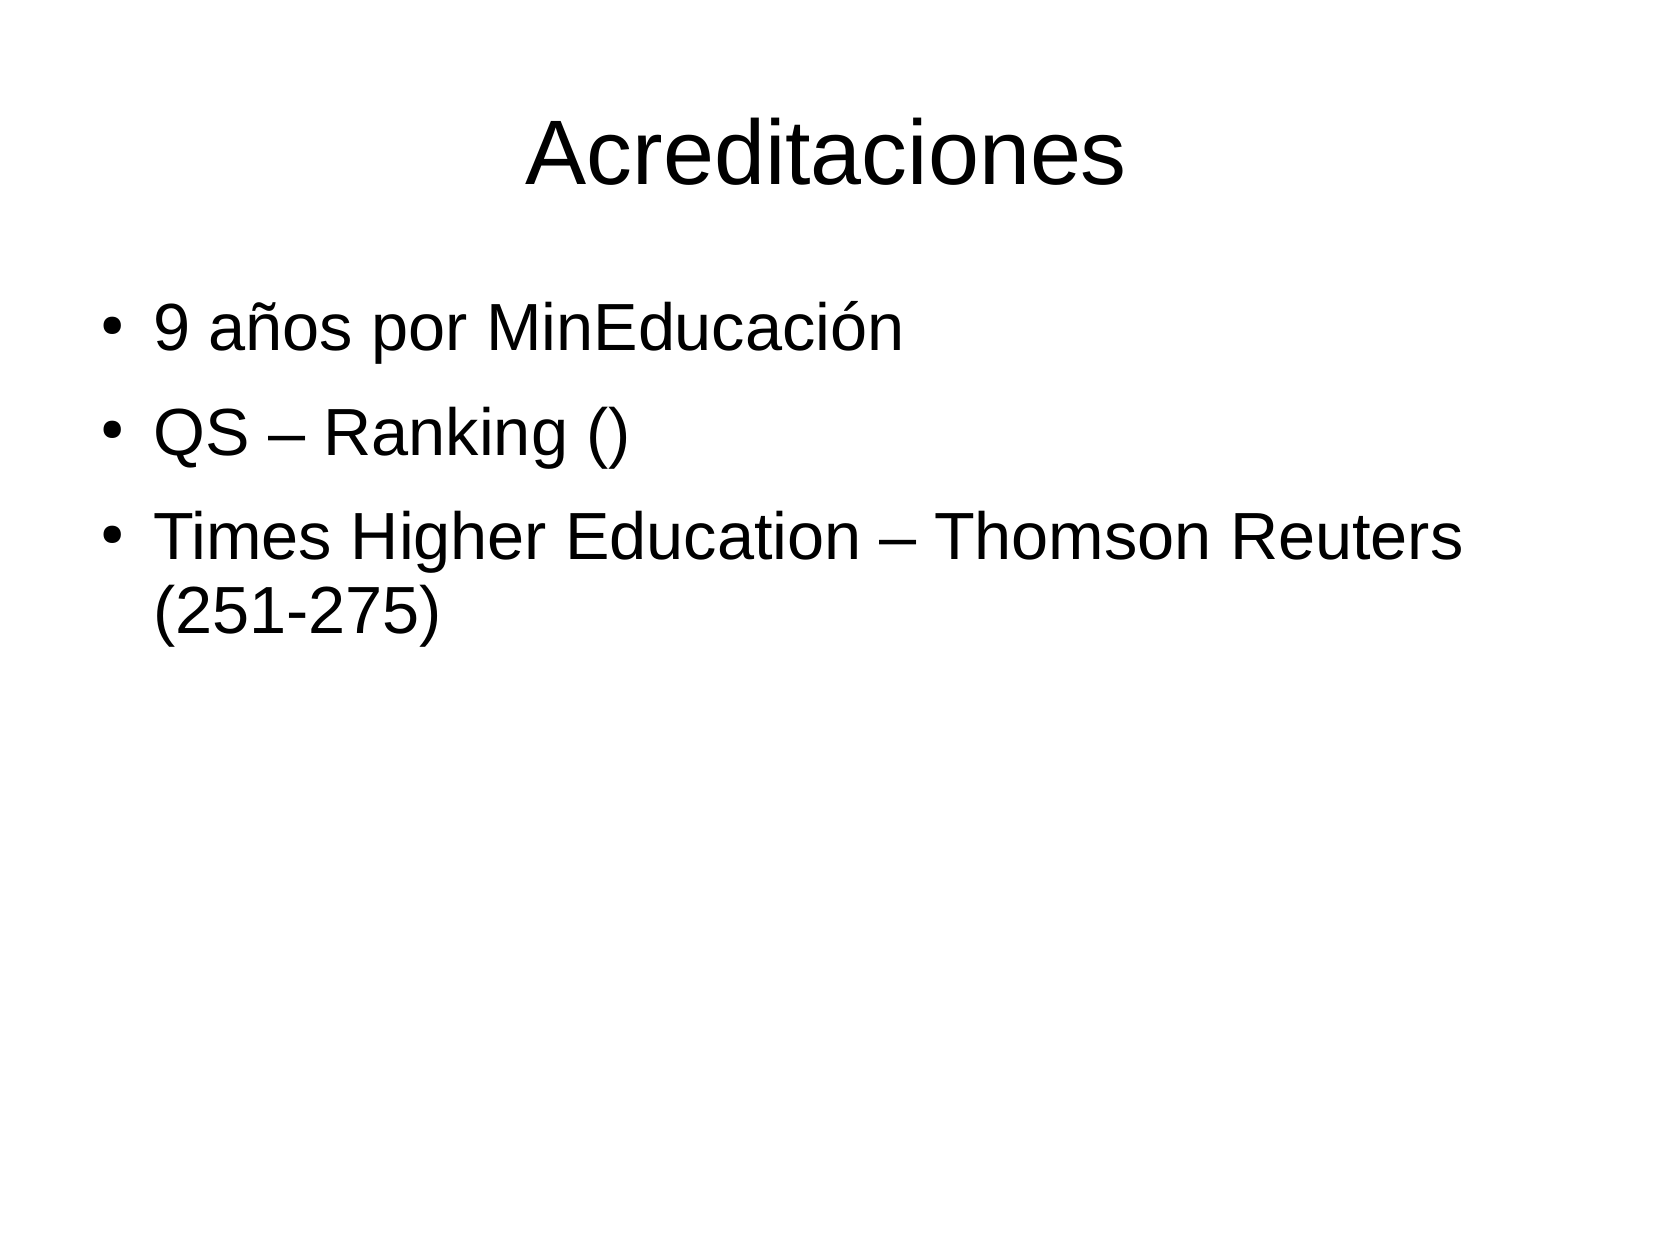

# Acreditaciones
9 años por MinEducación
QS – Ranking ()
Times Higher Education – Thomson Reuters (251-275)